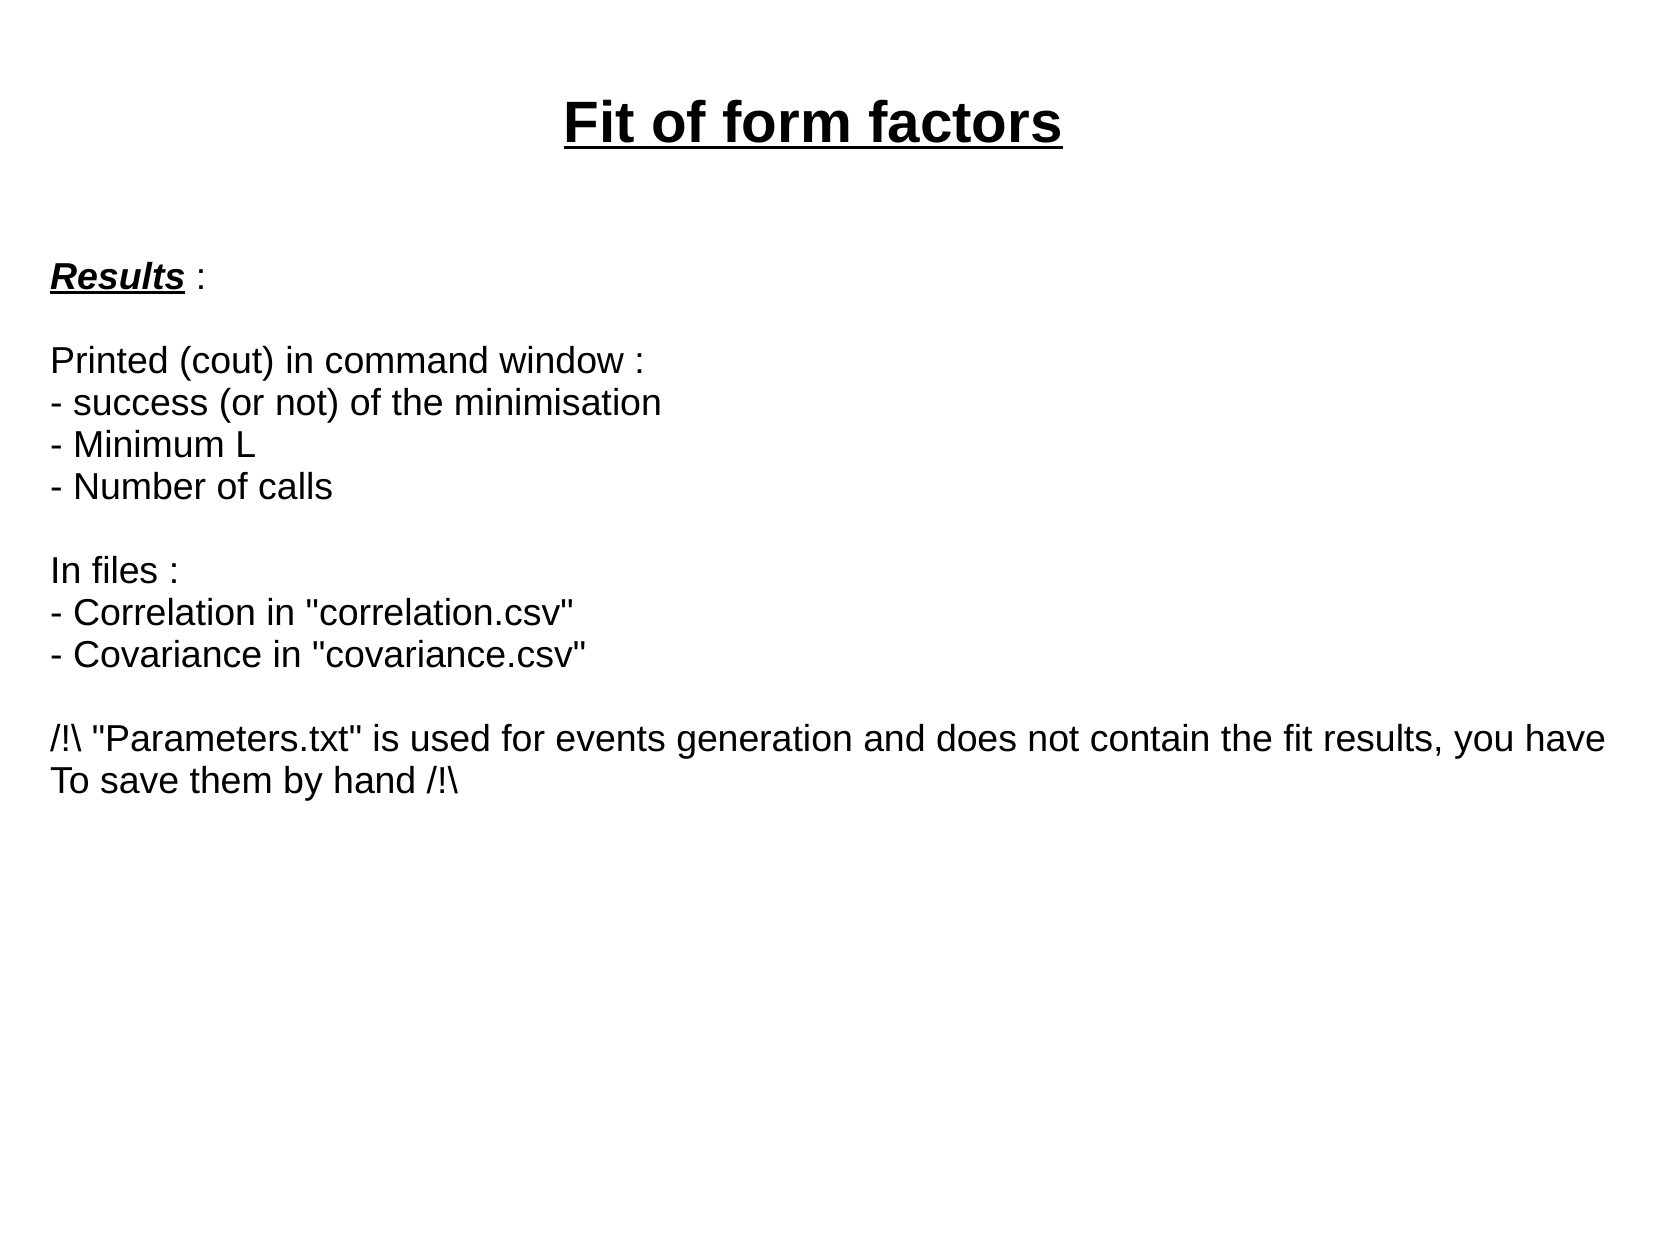

Fit of form factors
Results :
Printed (cout) in command window :
- success (or not) of the minimisation
- Minimum L
- Number of calls
In files :
- Correlation in "correlation.csv"
- Covariance in "covariance.csv"
/!\ "Parameters.txt" is used for events generation and does not contain the fit results, you have
To save them by hand /!\